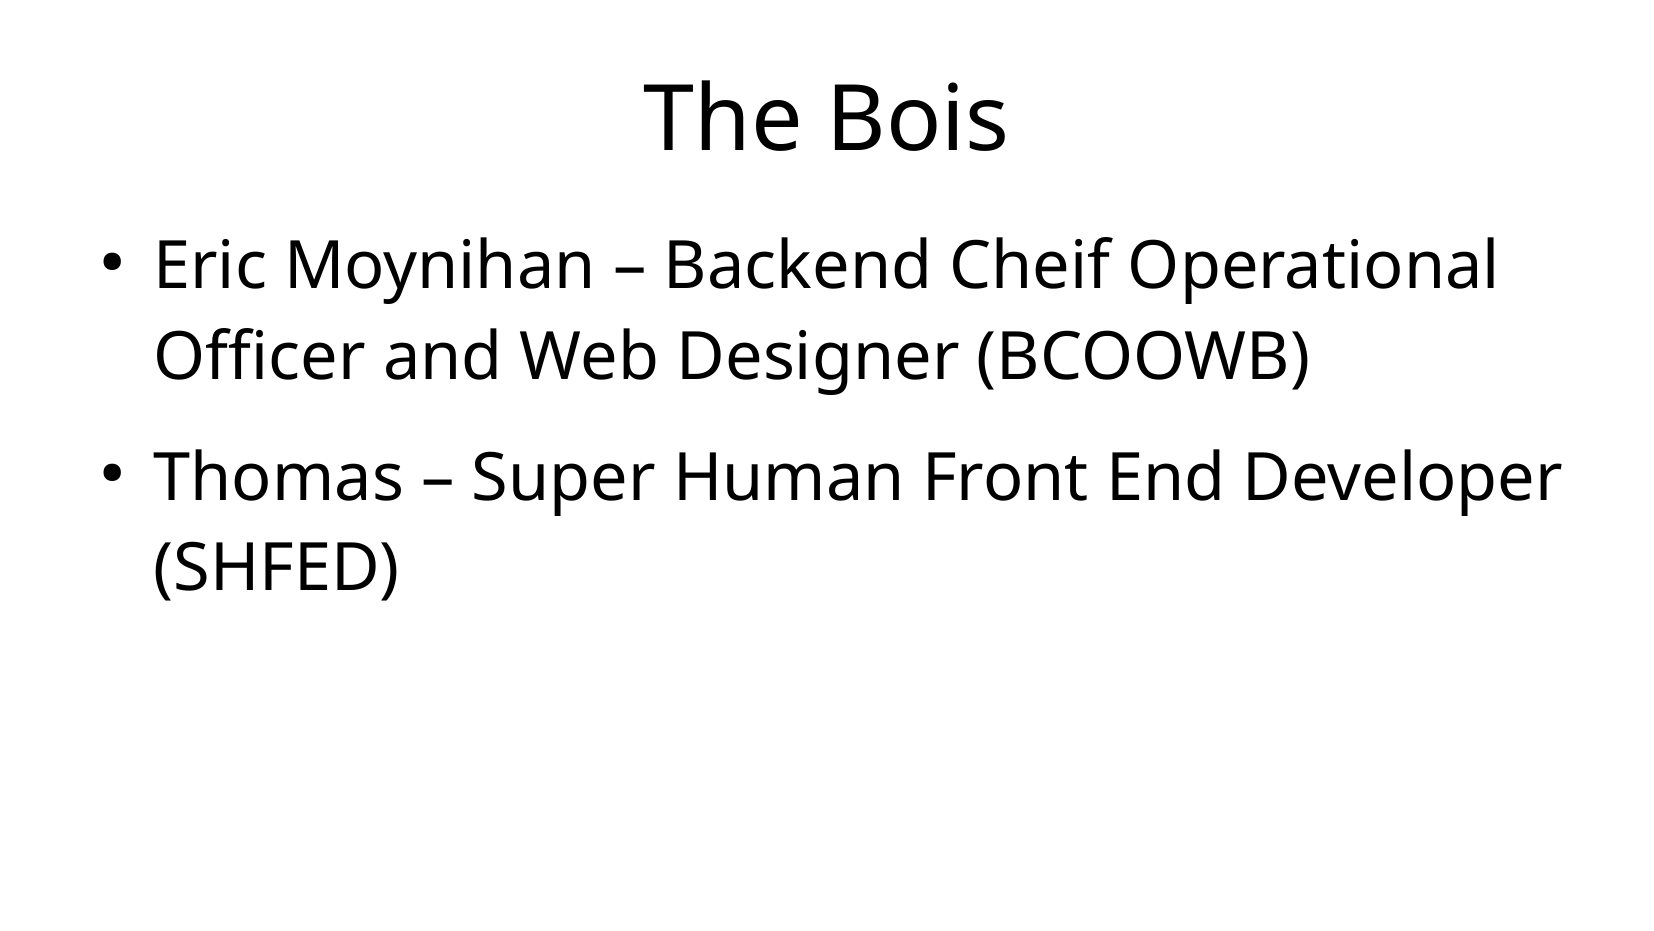

# The Bois
Eric Moynihan – Backend Cheif Operational Officer and Web Designer (BCOOWB)
Thomas – Super Human Front End Developer (SHFED)